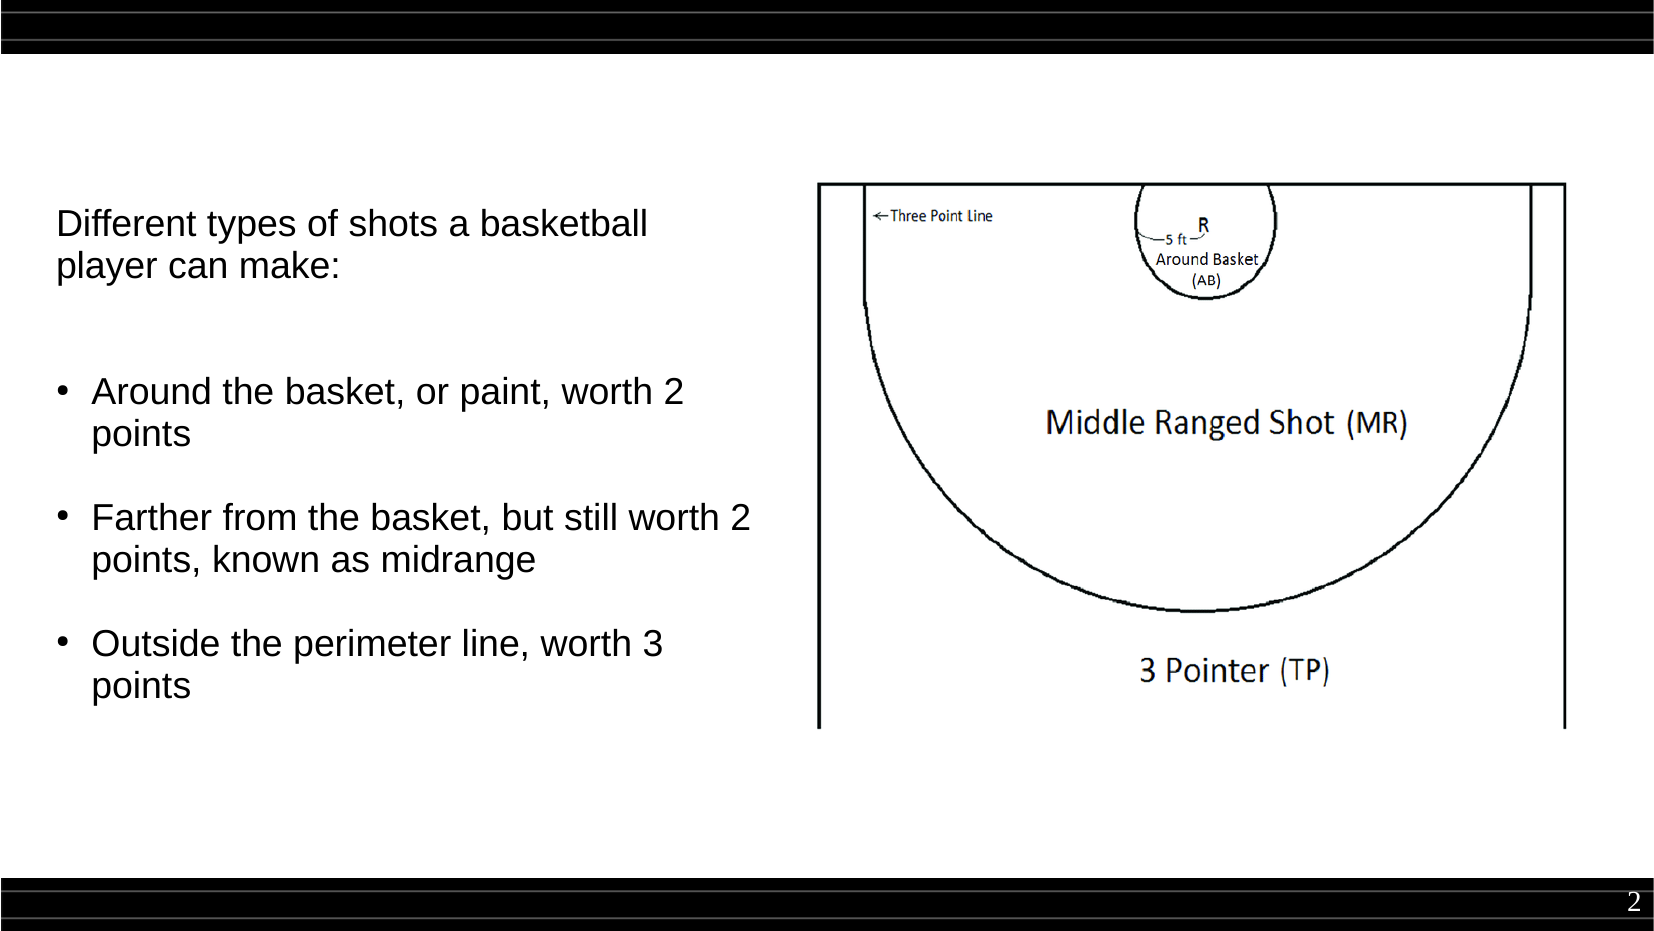

Different types of shots a basketball player can make:
Around the basket, or paint, worth 2 points
Farther from the basket, but still worth 2 points, known as midrange
Outside the perimeter line, worth 3 points